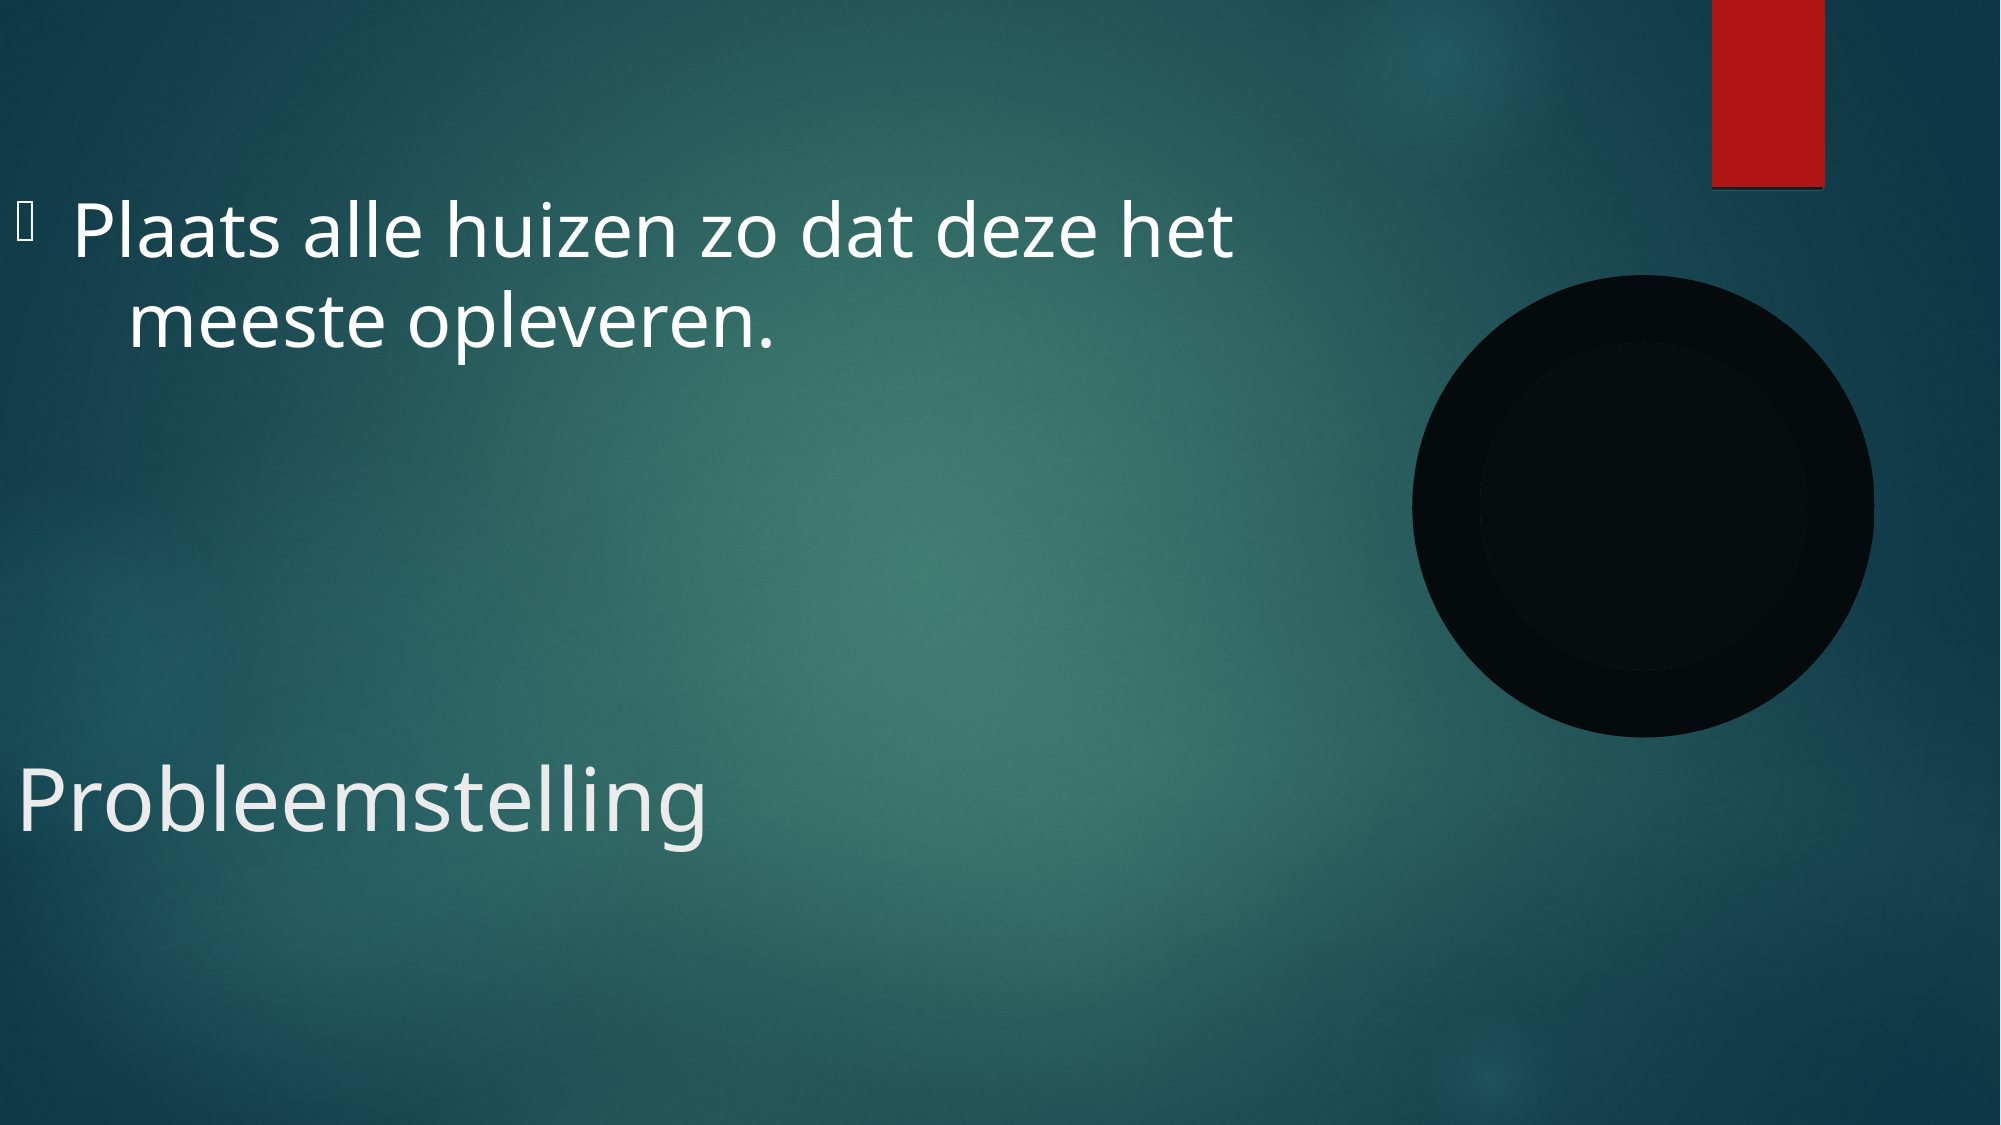

Plaats alle huizen zo dat deze het meeste opleveren.
# Probleemstelling